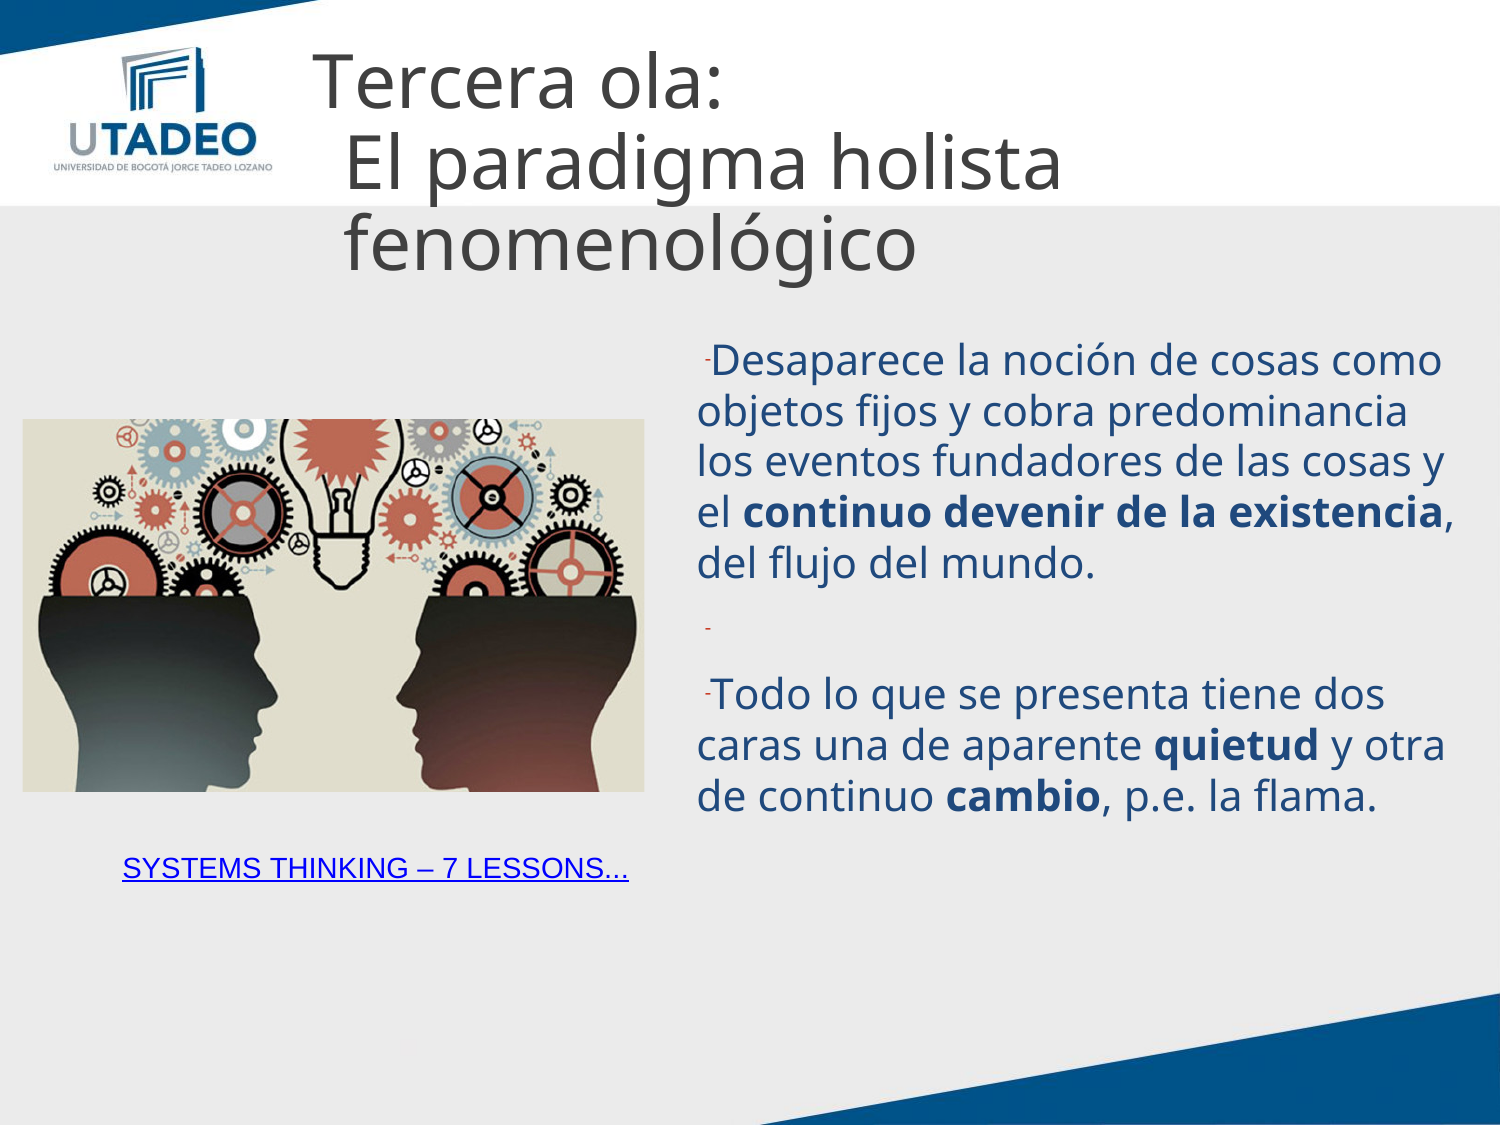

# Tercera ola: El paradigma holista fenomenológico
Desaparece la noción de cosas como objetos fijos y cobra predominancia los eventos fundadores de las cosas y el continuo devenir de la existencia, del flujo del mundo.
Todo lo que se presenta tiene dos caras una de aparente quietud y otra de continuo cambio, p.e. la flama.
SYSTEMS THINKING – 7 LESSONS...